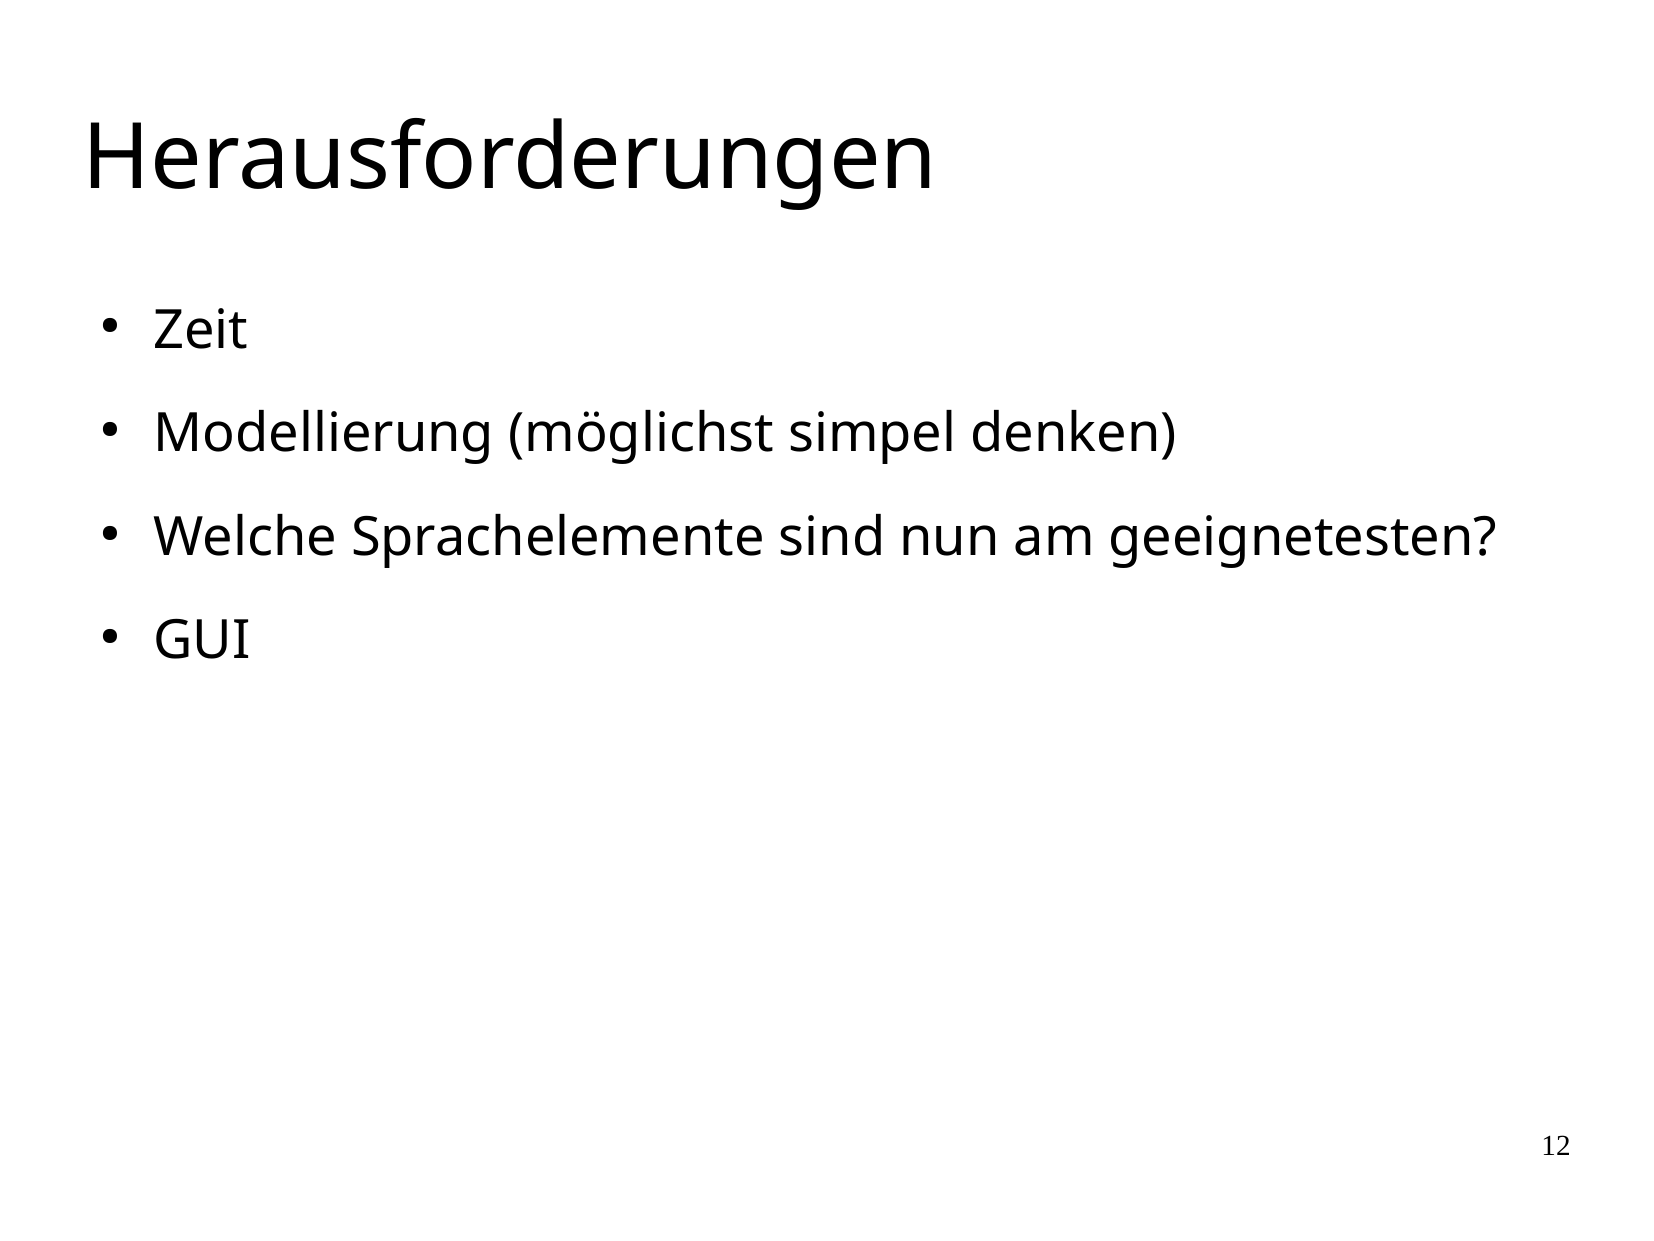

# Herausforderungen
Zeit
Modellierung (möglichst simpel denken)
Welche Sprachelemente sind nun am geeignetesten?
GUI
12